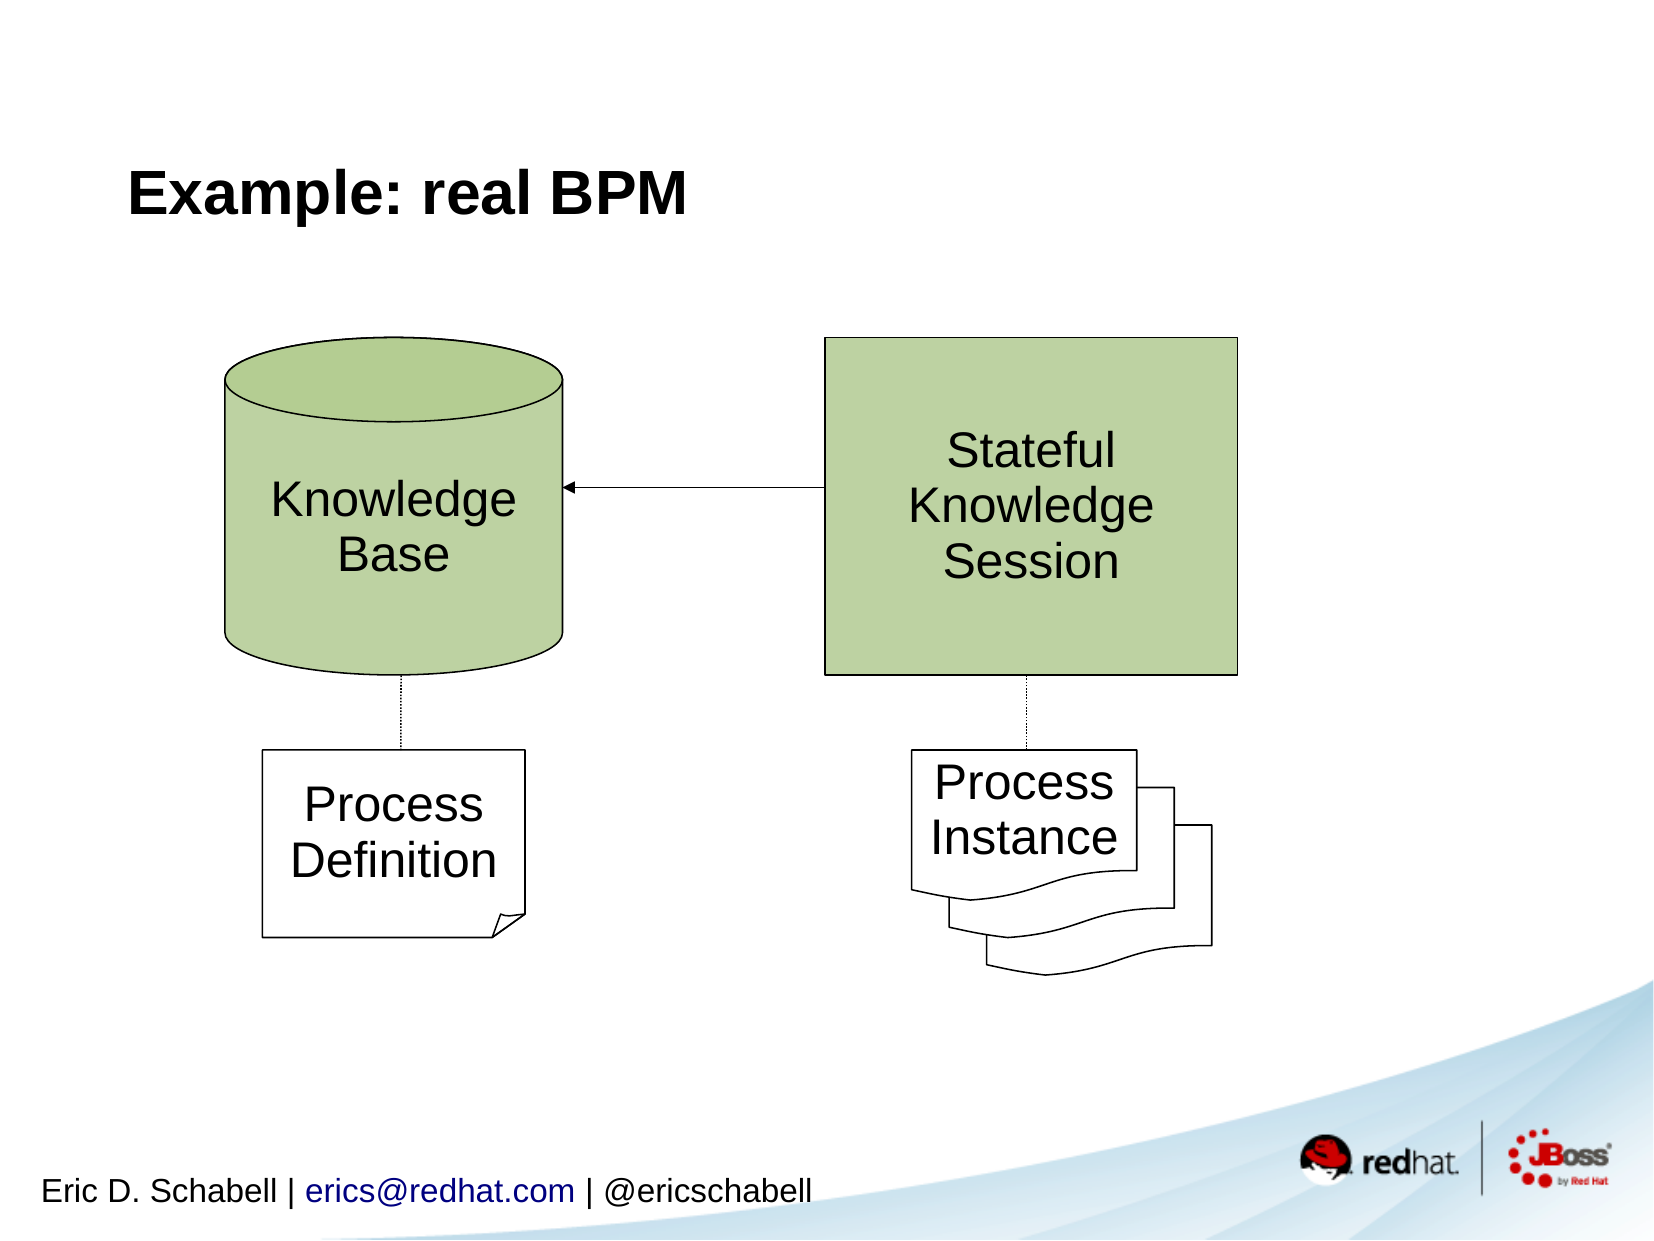

# Example: real BPM
Knowledge
Base
Stateful
Knowledge
Session
Process
Definition
Process
Instance